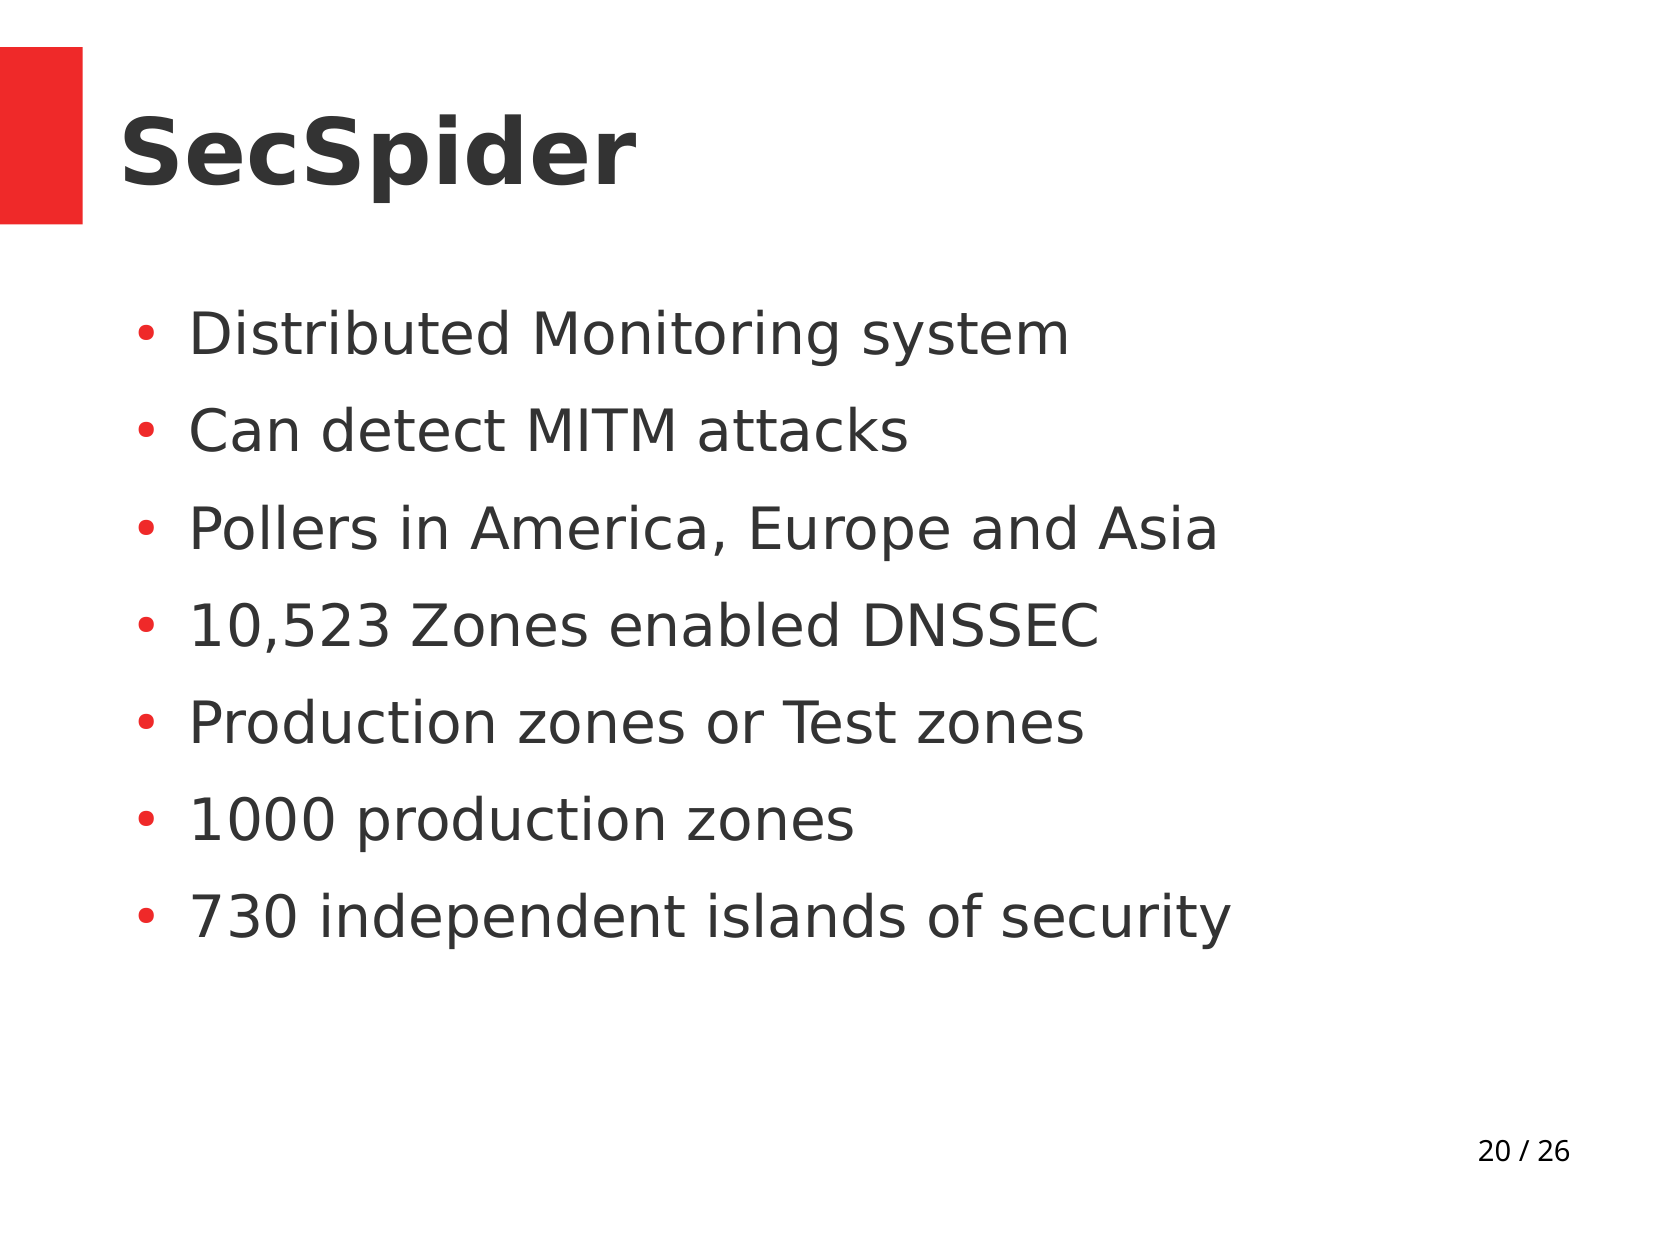

# SecSpider
Distributed Monitoring system
Can detect MITM attacks
Pollers in America, Europe and Asia
10,523 Zones enabled DNSSEC
Production zones or Test zones
1000 production zones
730 independent islands of security
20